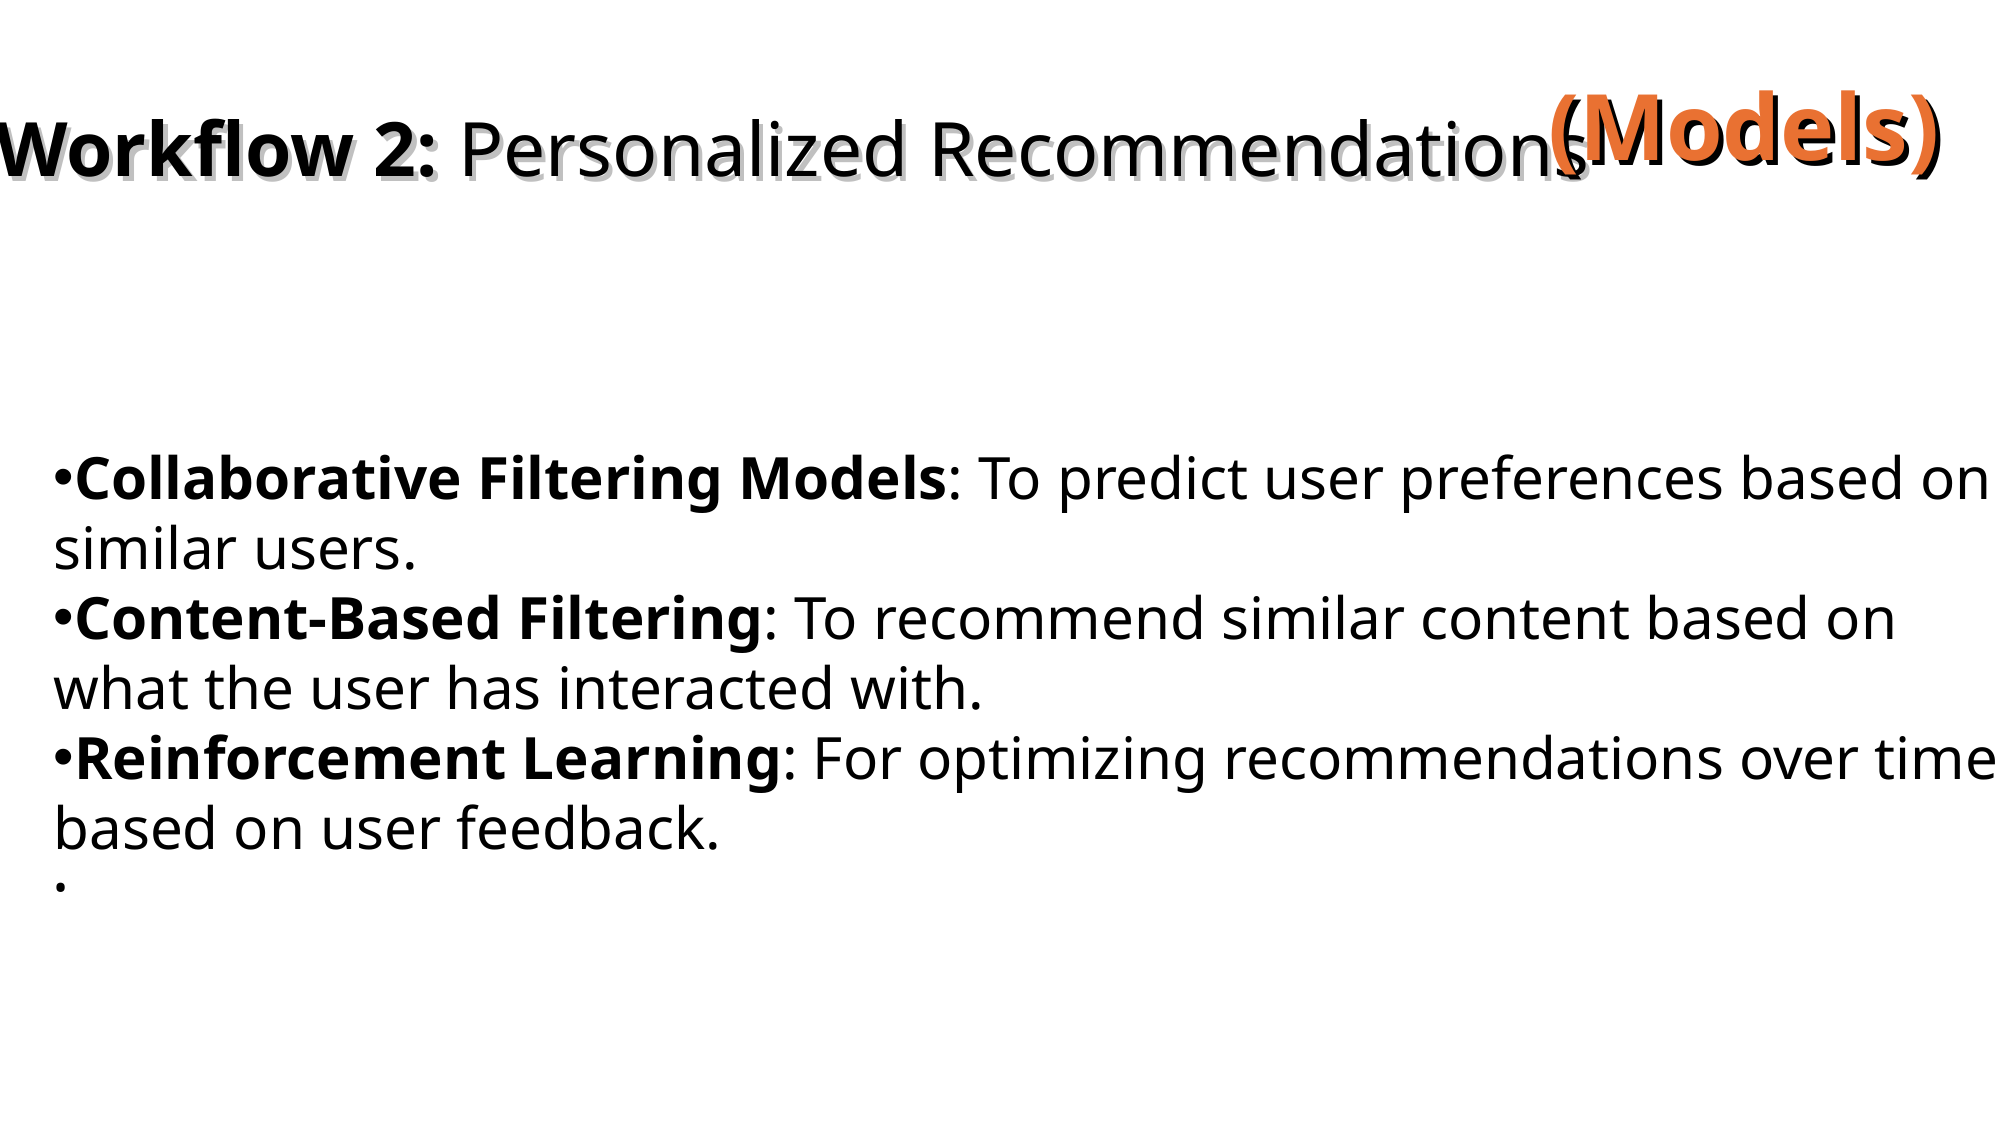

(Models)
Workflow 2: Personalized Recommendations
Collaborative Filtering Models: To predict user preferences based on similar users.
Content-Based Filtering: To recommend similar content based on what the user has interacted with.
Reinforcement Learning: For optimizing recommendations over time based on user feedback.